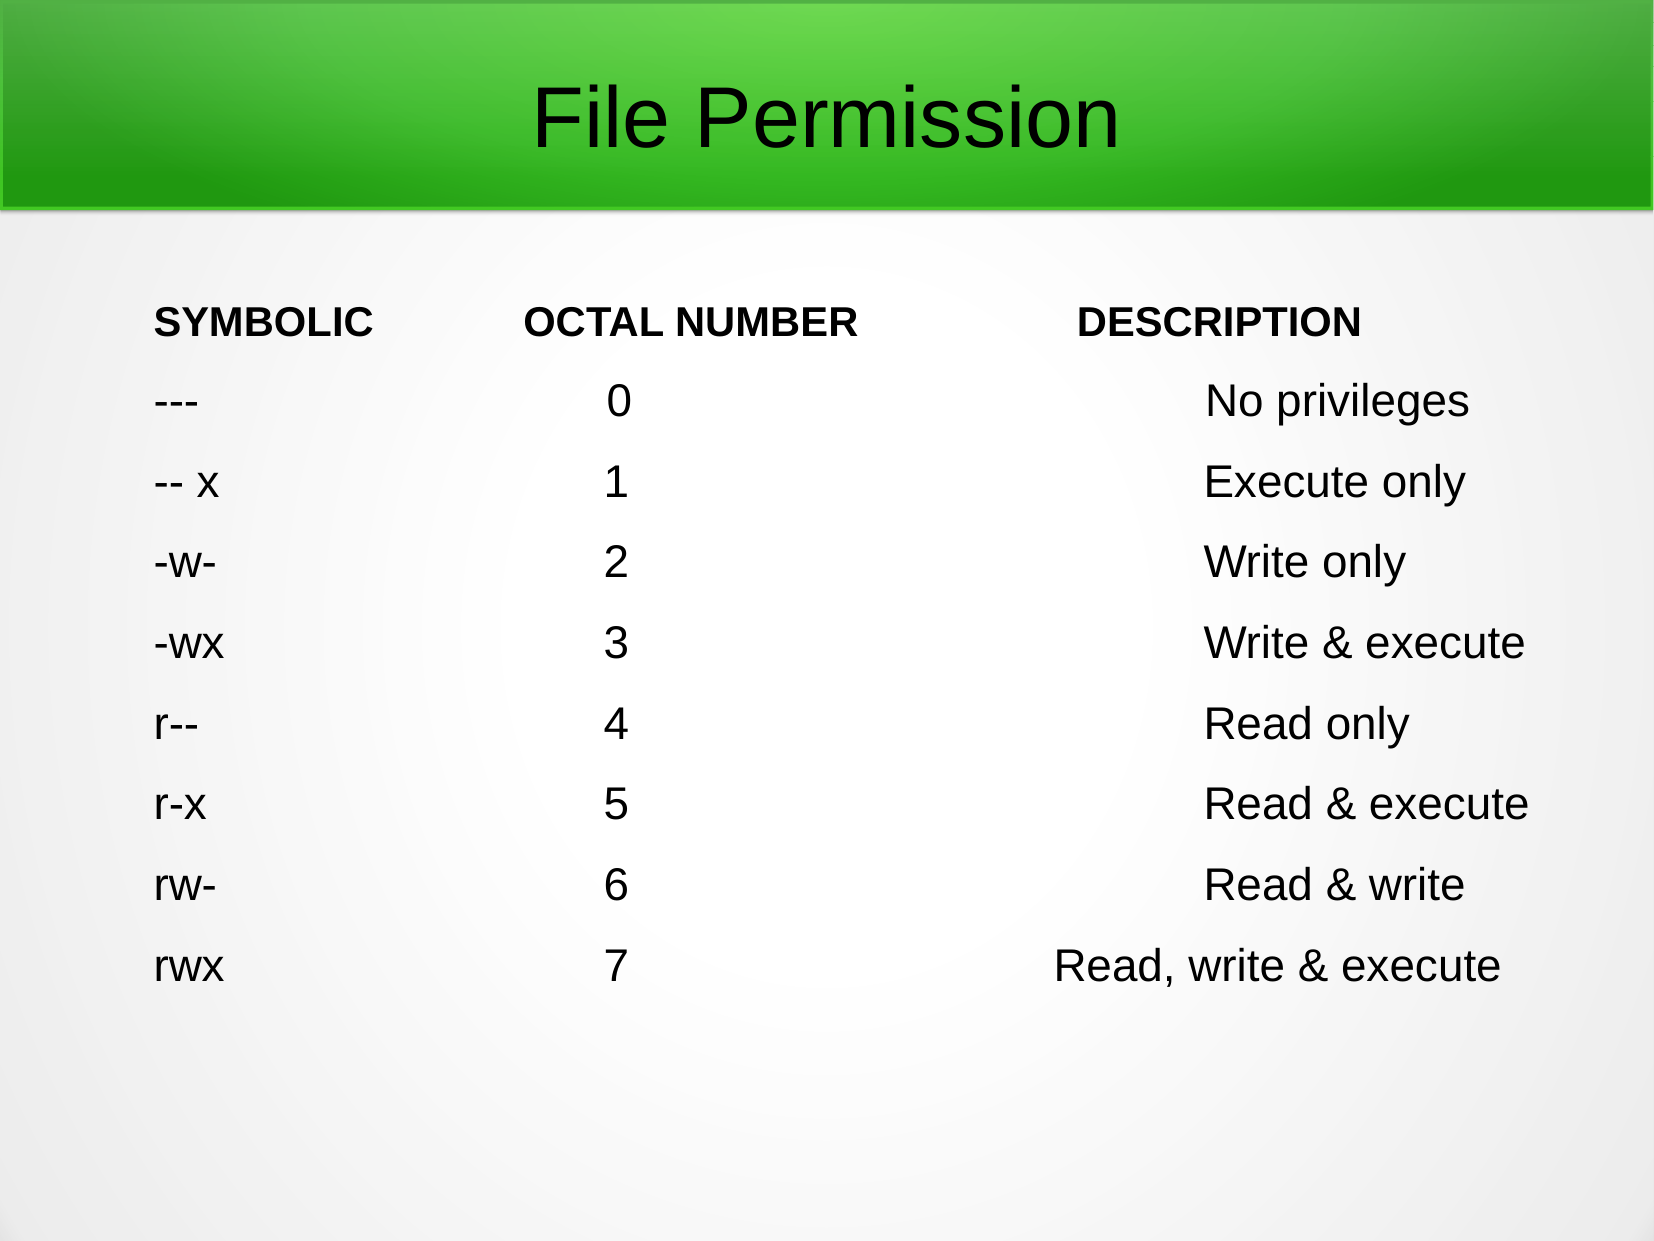

# File Permission
SYMBOLIC OCTAL NUMBER DESCRIPTION
--- 0 No privileges
-- x 					1 								Execute only
-w- 					2 								Write only
-wx 					3 								Write & execute
r-- 						4 								Read only
r-x 						5 								Read & execute
rw- 					6 								Read & write
rwx 					7						Read, write & execute